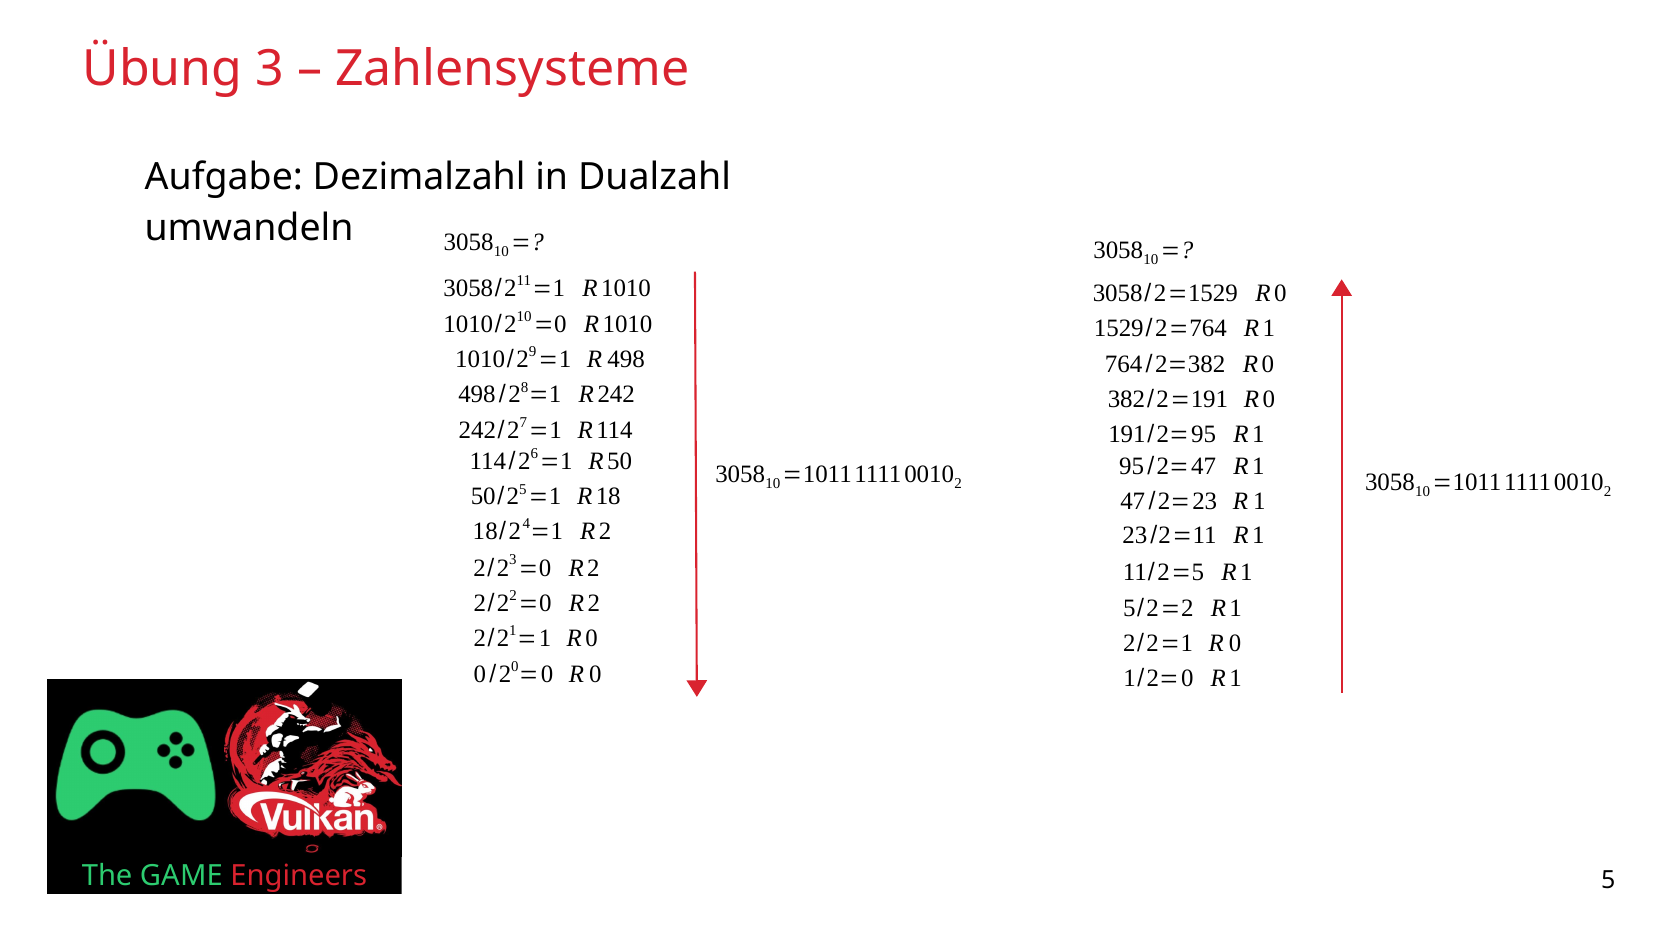

# Übung 3 – Zahlensysteme
Aufgabe: Dezimalzahl in Dualzahl umwandeln